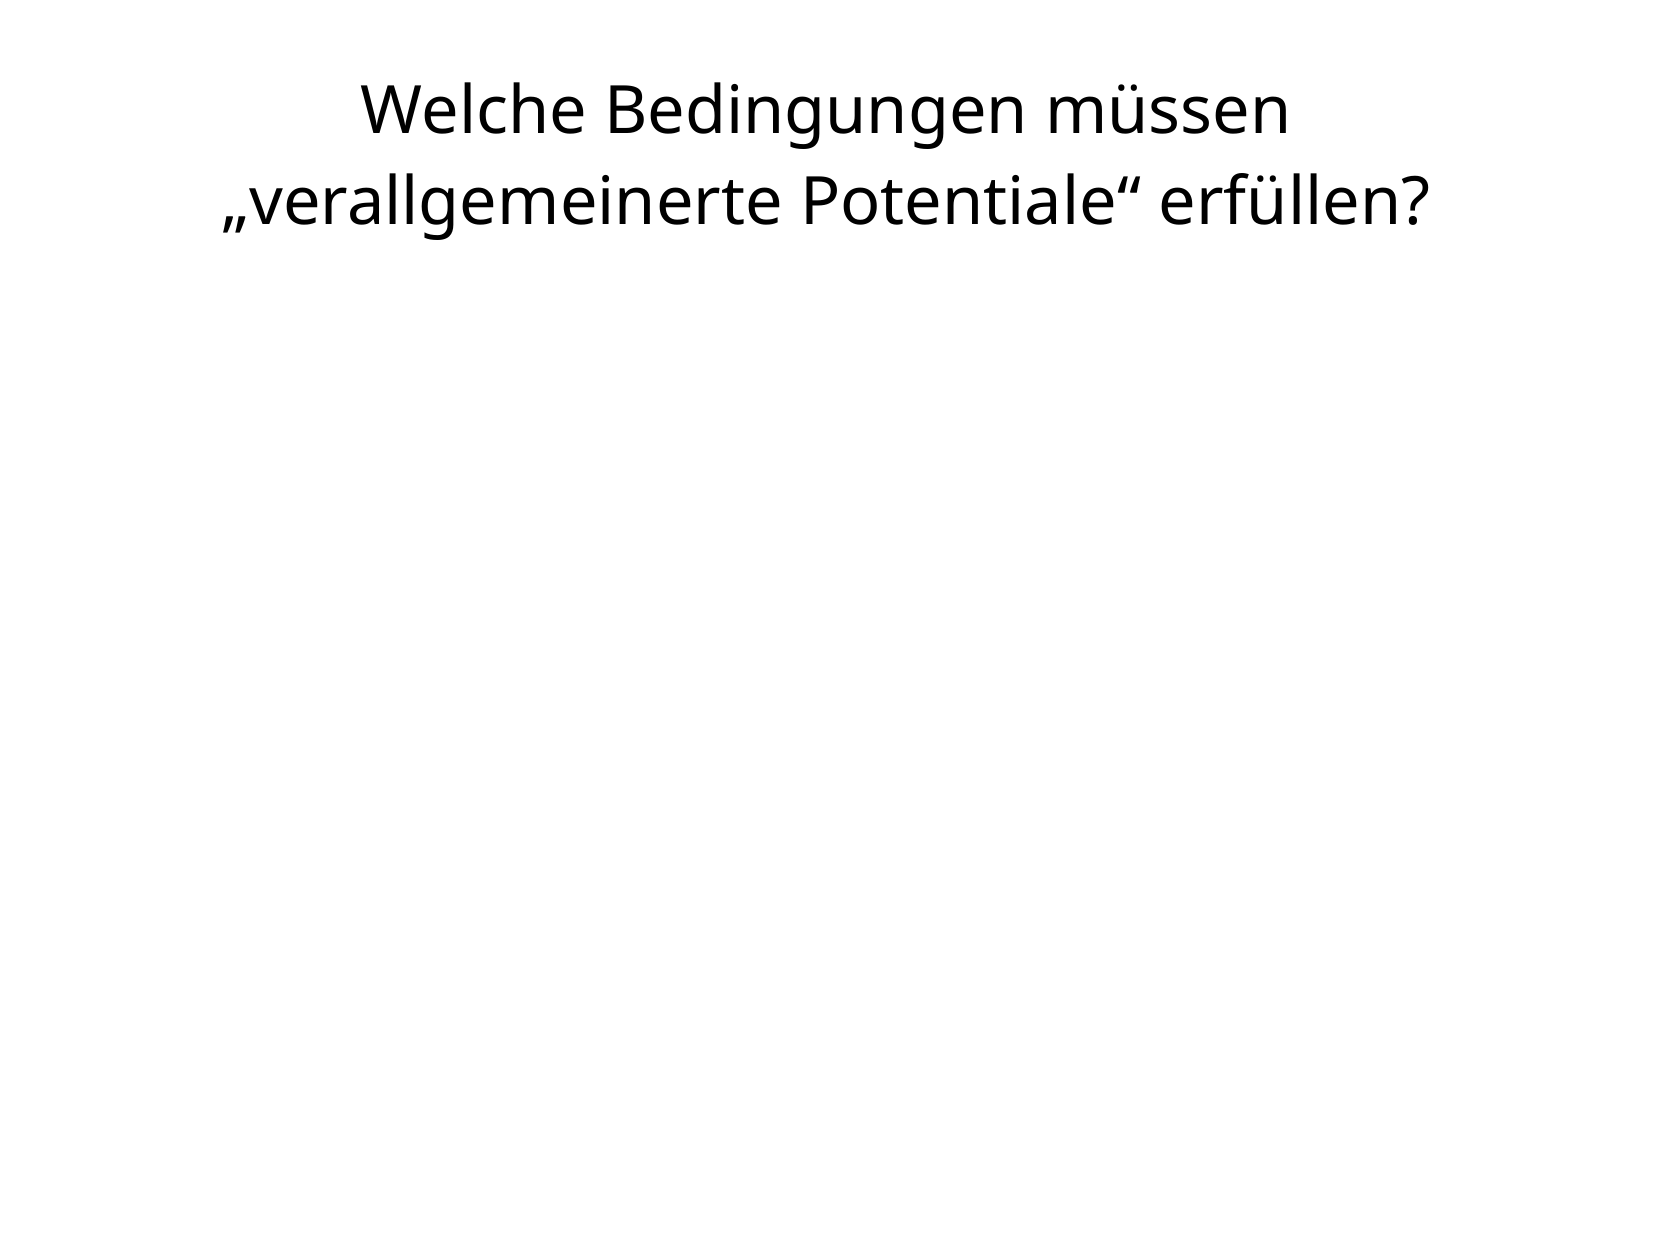

# Welche Bedingungen müssen „verallgemeinerte Potentiale“ erfüllen?